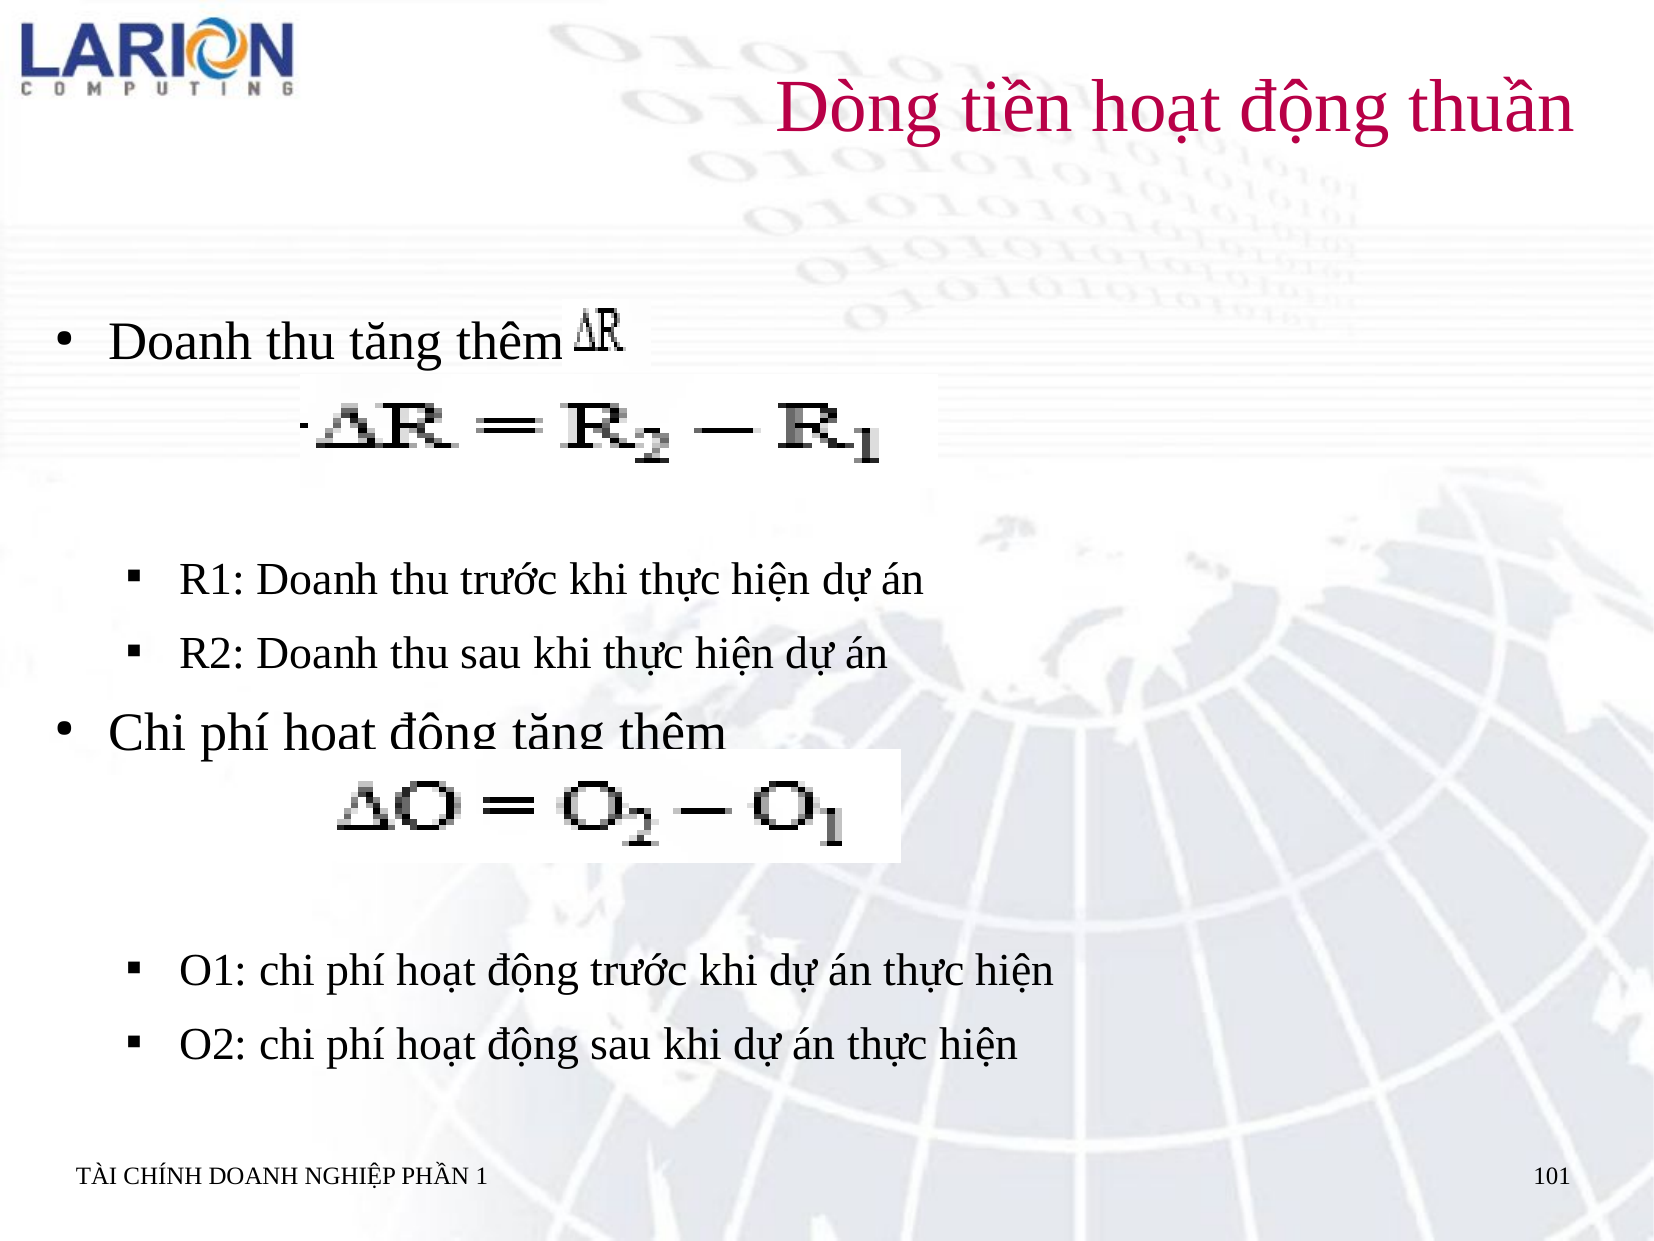

# Dòng tiền hoạt động thuần
Doanh thu tăng thêm:
R1: Doanh thu trước khi thực hiện dự án
R2: Doanh thu sau khi thực hiện dự án
Chi phí hoạt động tăng thêm
O1: chi phí hoạt động trước khi dự án thực hiện
O2: chi phí hoạt động sau khi dự án thực hiện
TÀI CHÍNH DOANH NGHIỆP PHẦN 1
101